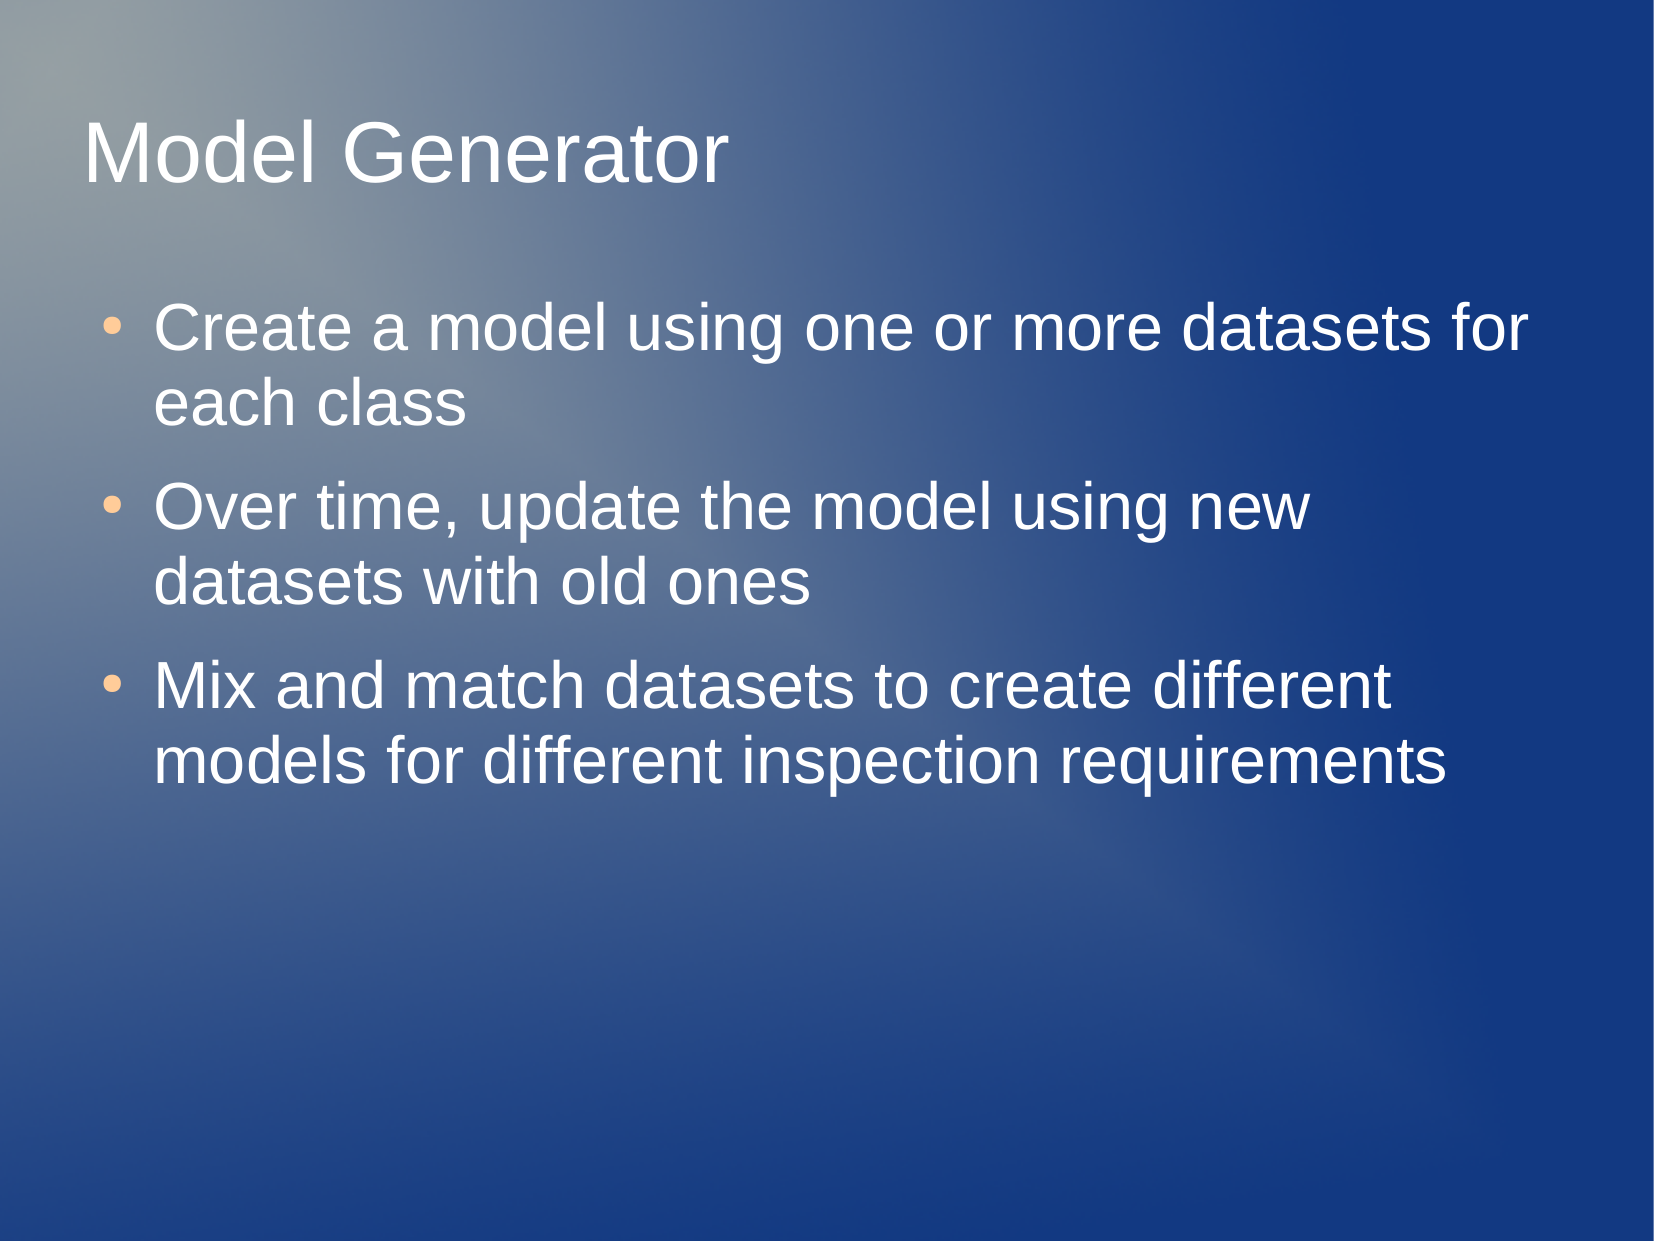

# Model Generator
Create a model using one or more datasets for each class
Over time, update the model using new datasets with old ones
Mix and match datasets to create different models for different inspection requirements